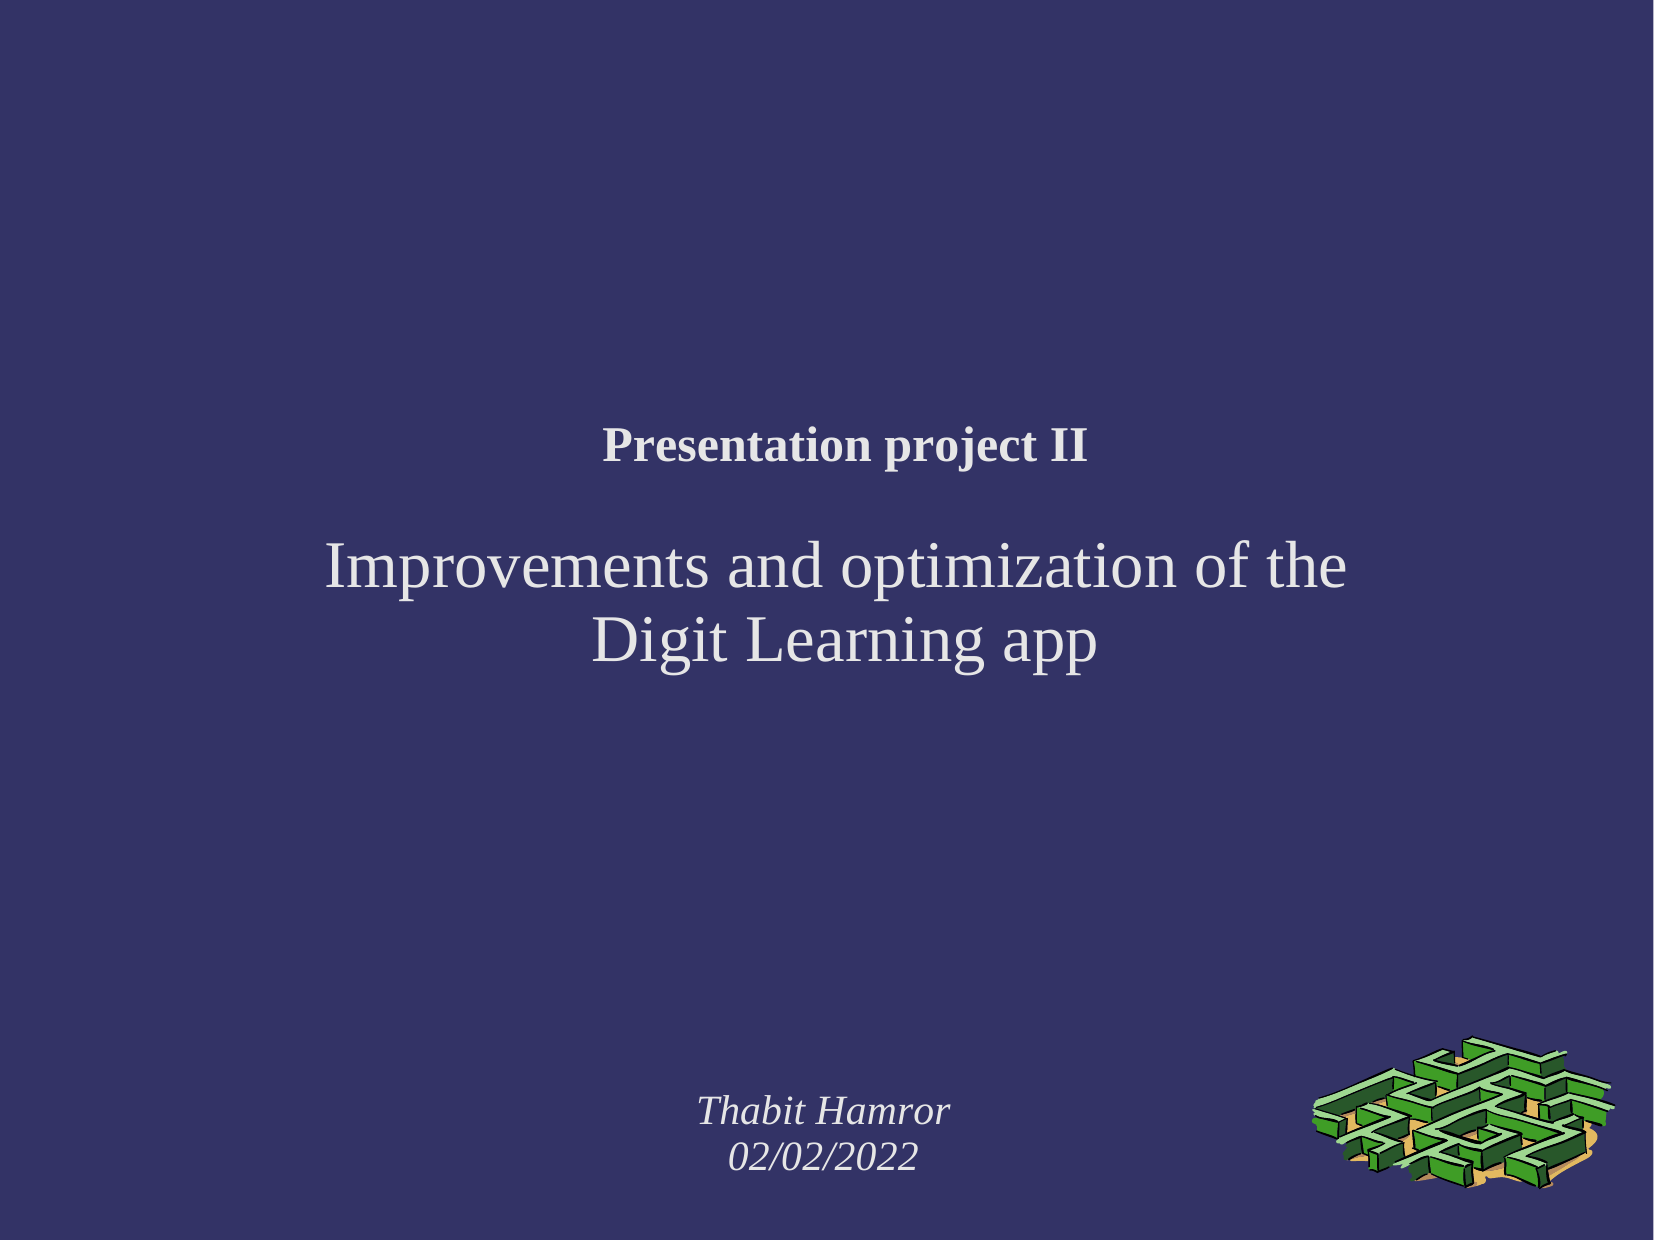

# Presentation project II
Improvements and optimization of the
Digit Learning app
Thabit Hamror
02/02/2022